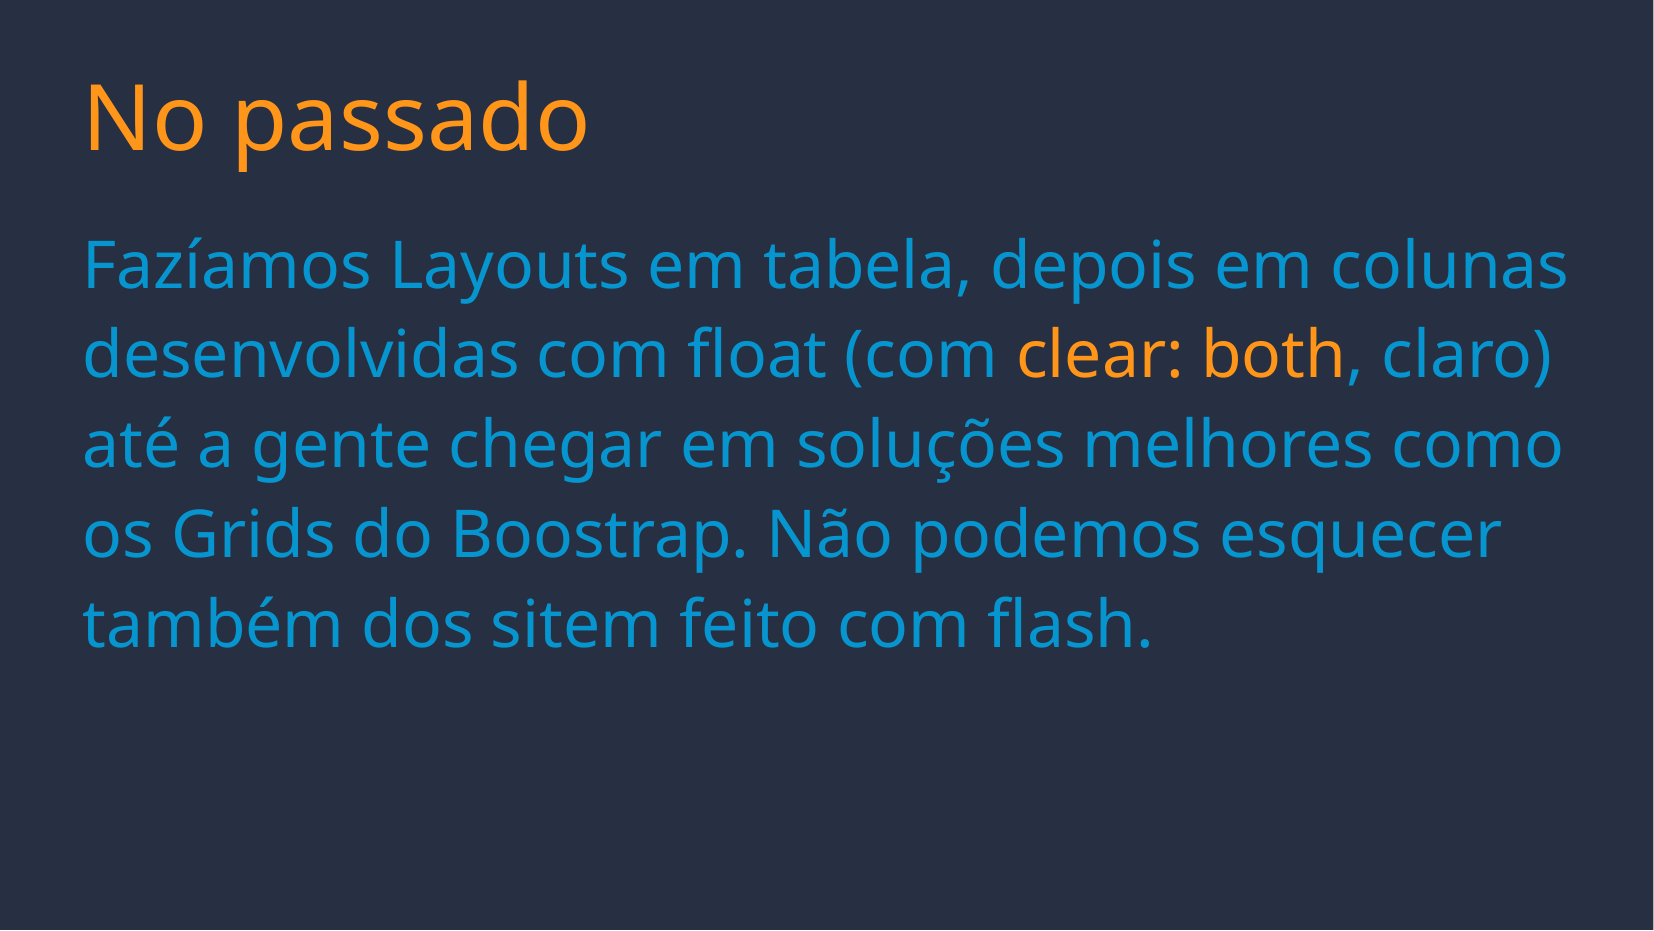

# No passado
Fazíamos Layouts em tabela, depois em colunas desenvolvidas com float (com clear: both, claro) até a gente chegar em soluções melhores como os Grids do Boostrap. Não podemos esquecer também dos sitem feito com flash.